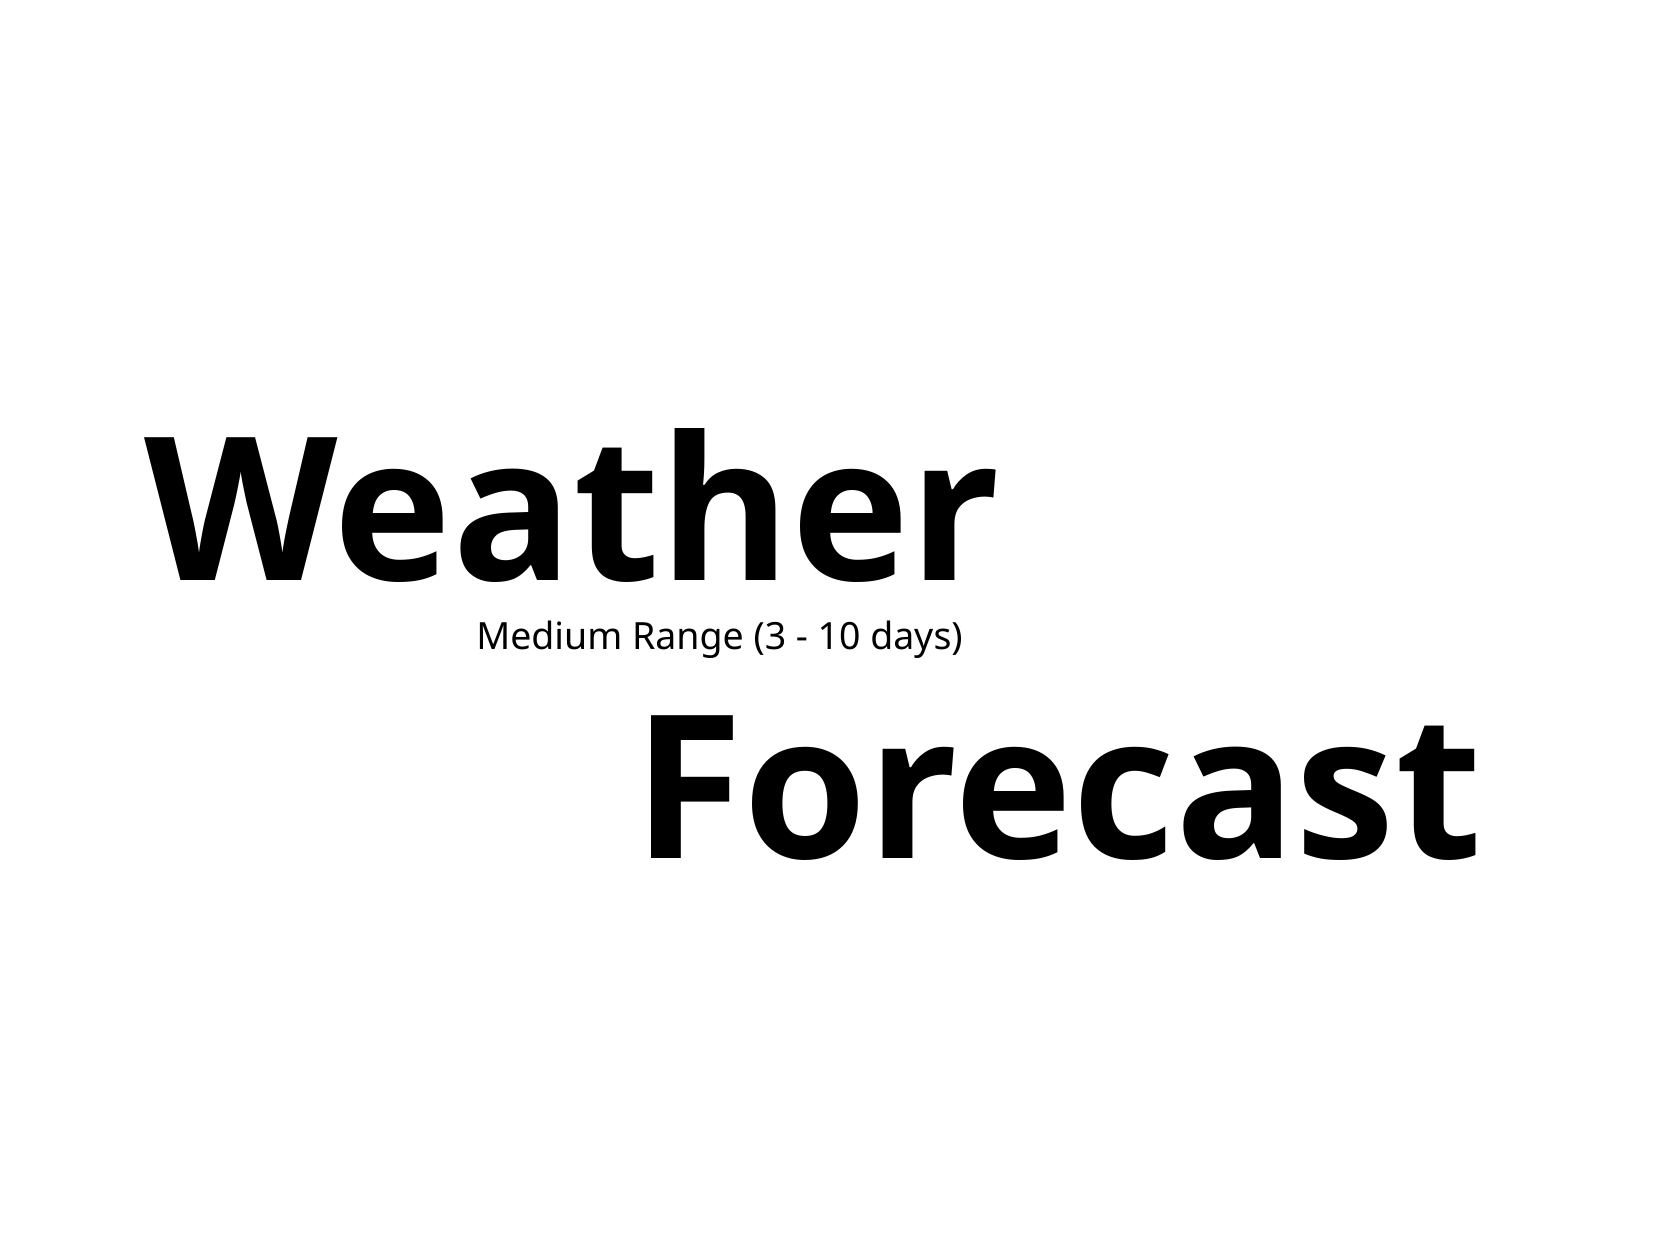

Weather
 Medium Range (3 - 10 days)
 Forecast